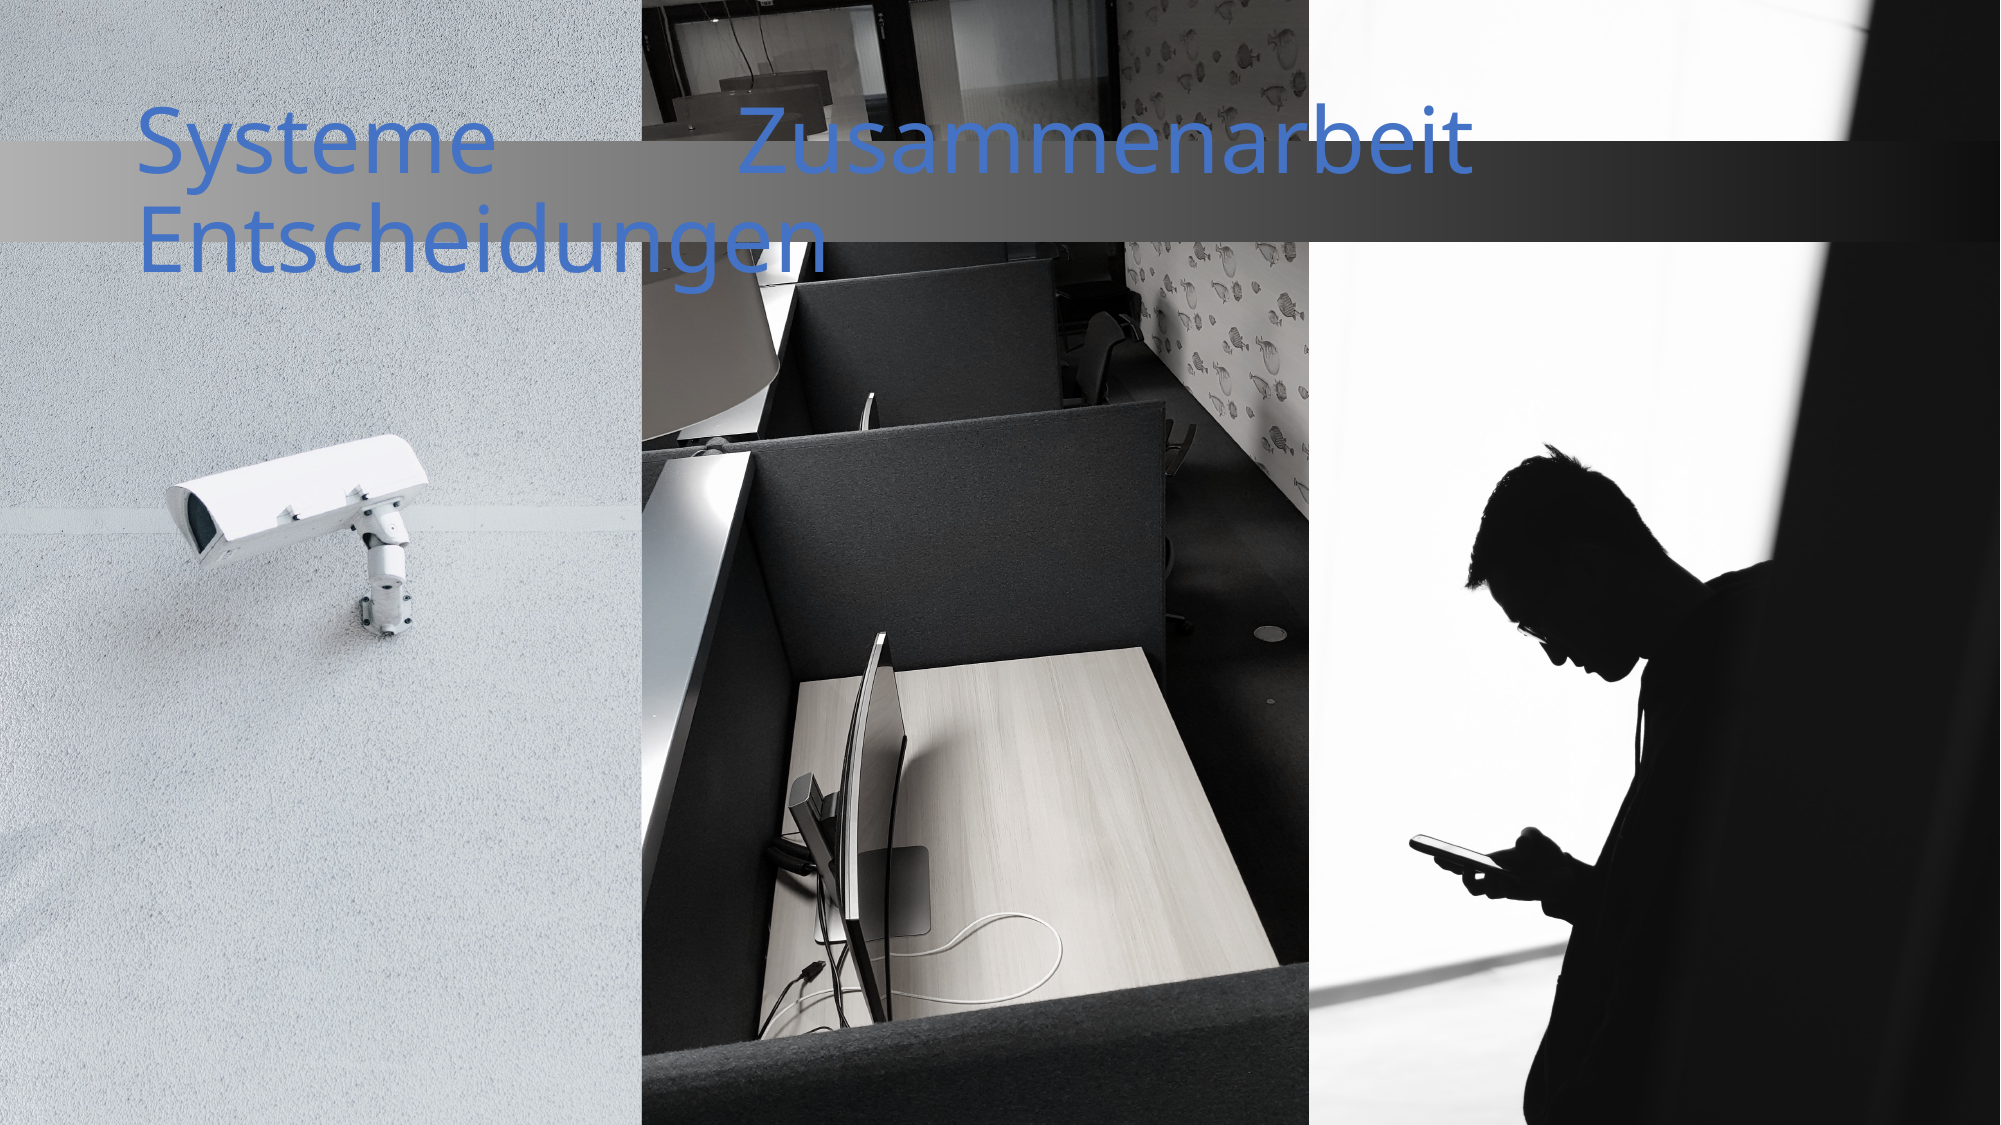

Photo by Warren Wong on Unsplash
Systeme Zusammenarbeit Entscheidungen
Photo by Siarhei Horbach on Unsplash